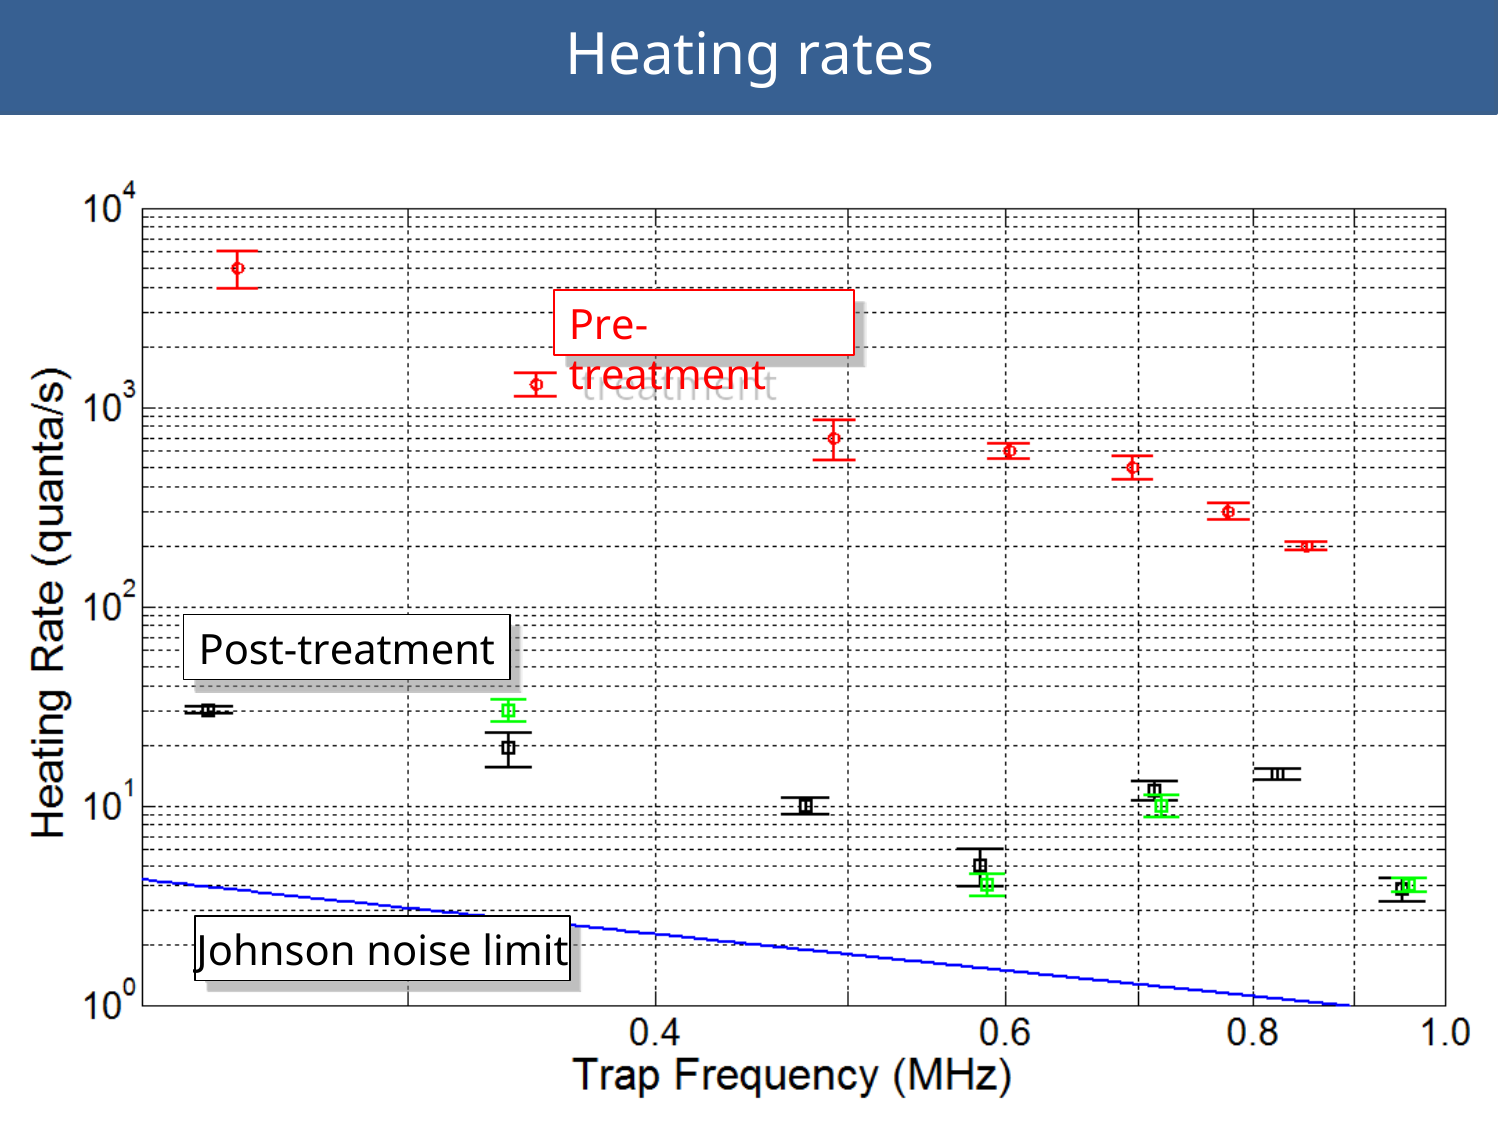

# Heating rates
Pre-treatment
Post-treatment
Johnson noise limit